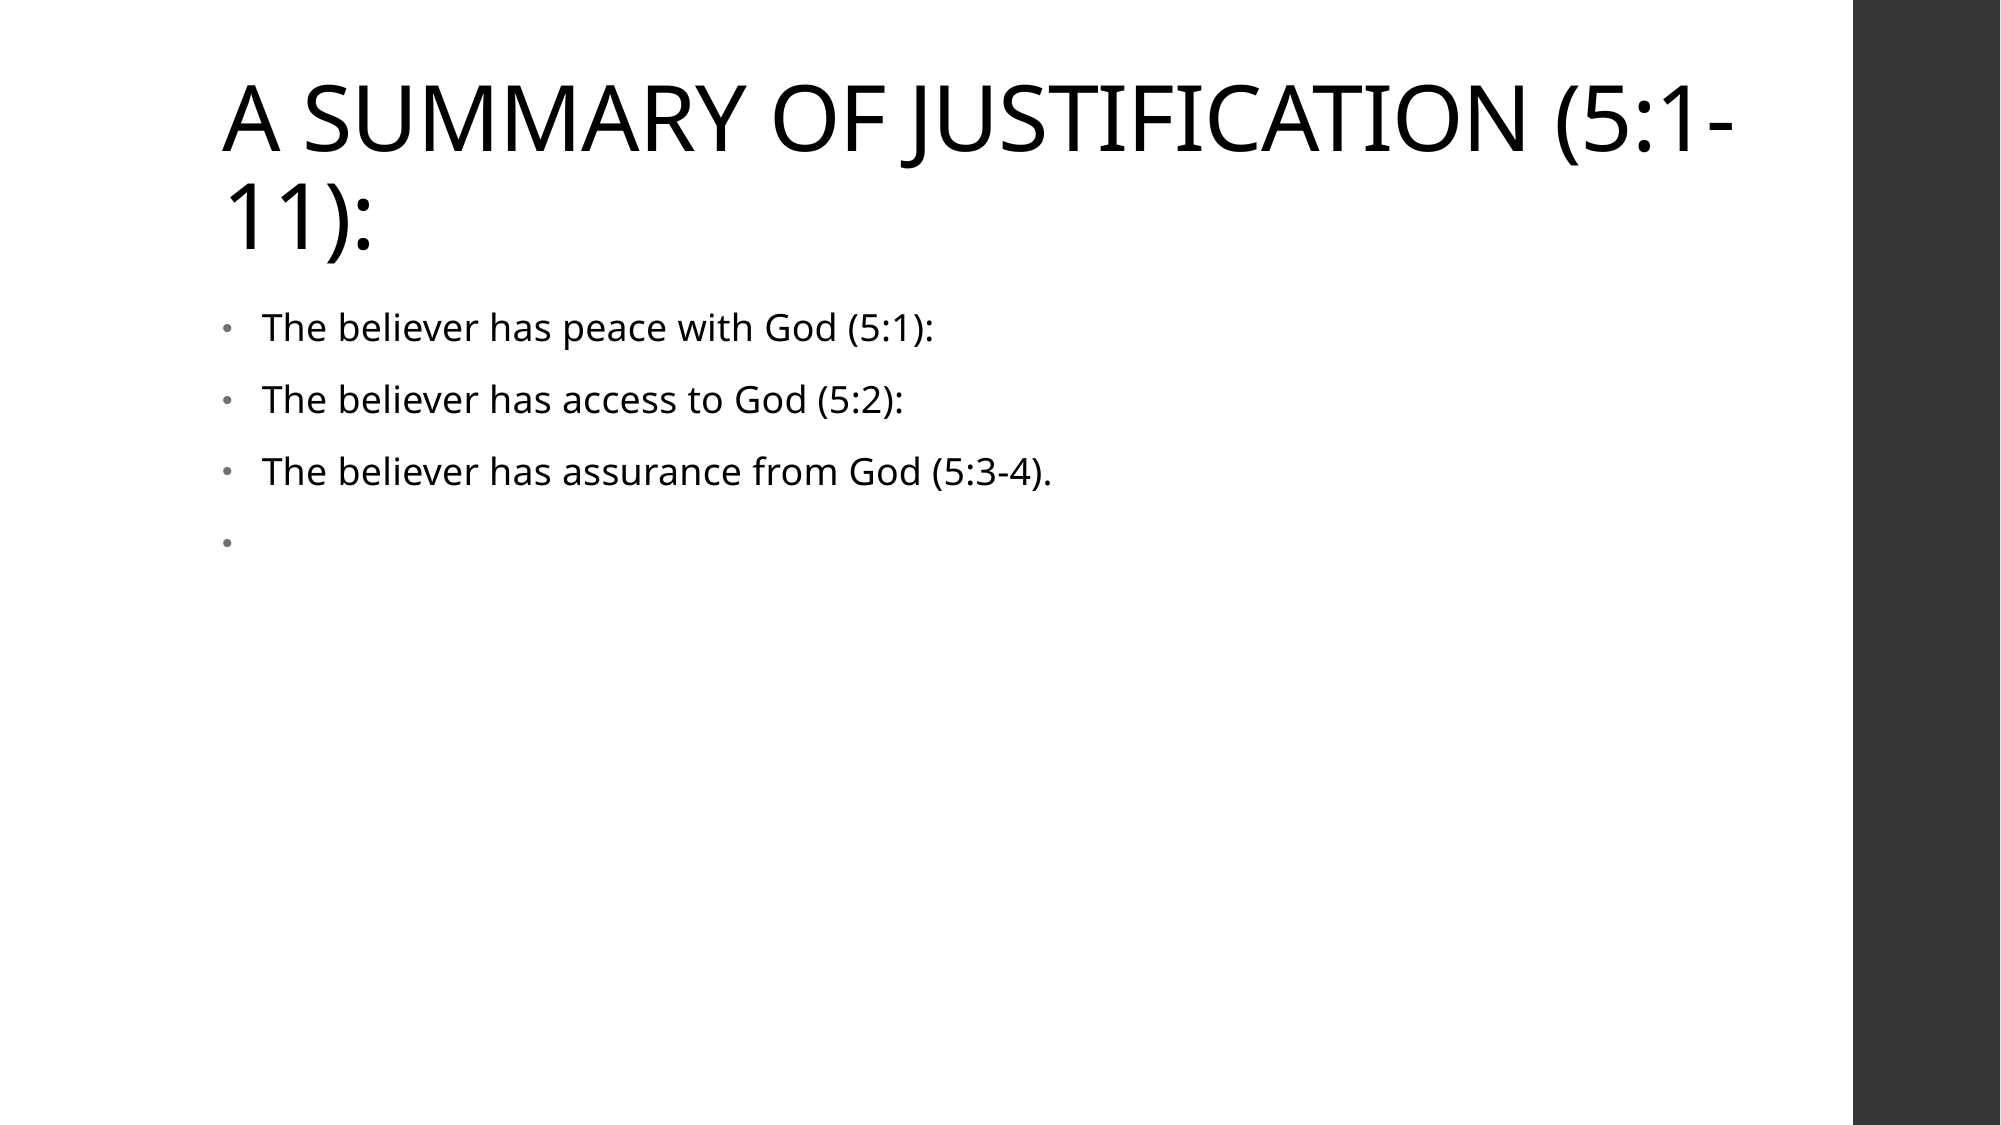

# A SUMMARY OF JUSTIFICATION (5:1-11):
 The believer has peace with God (5:1):
 The believer has access to God (5:2):
 The believer has assurance from God (5:3-4).